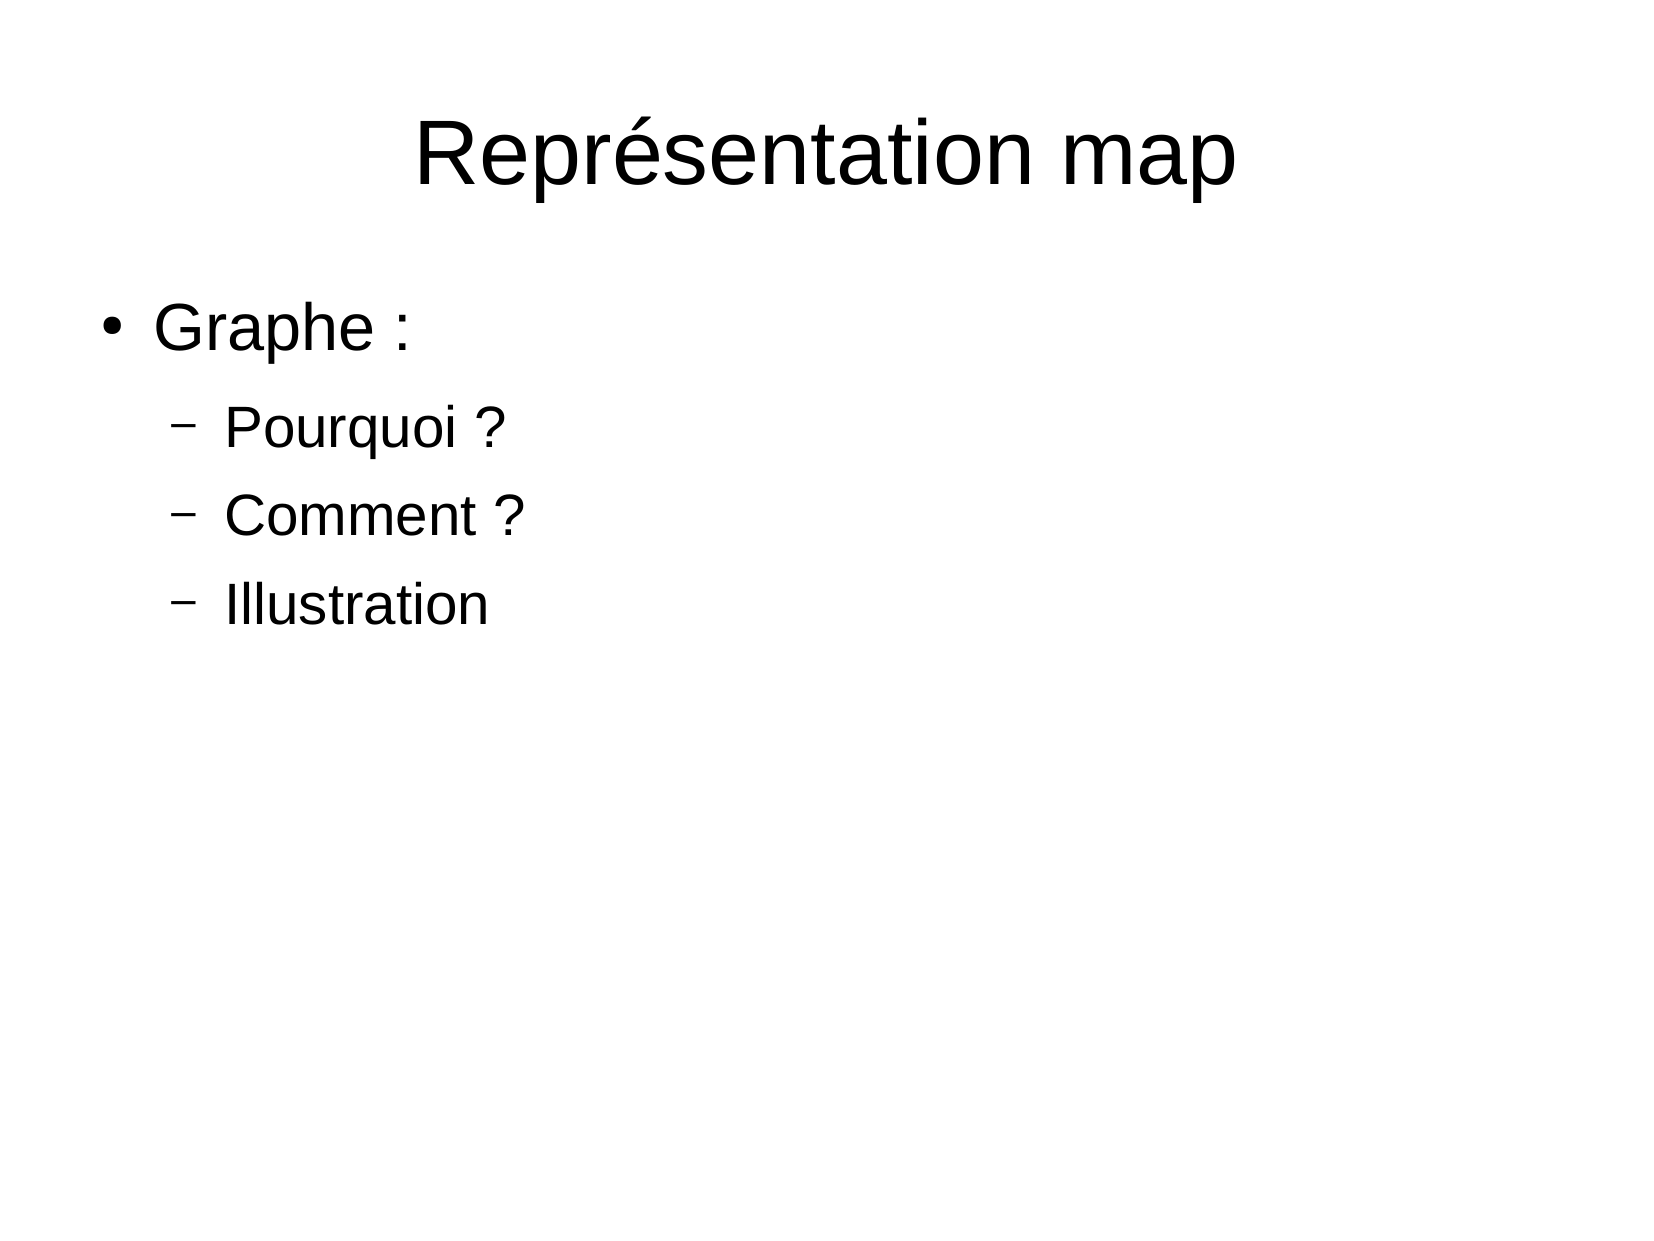

# Représentation map
Graphe :
Pourquoi ?
Comment ?
Illustration